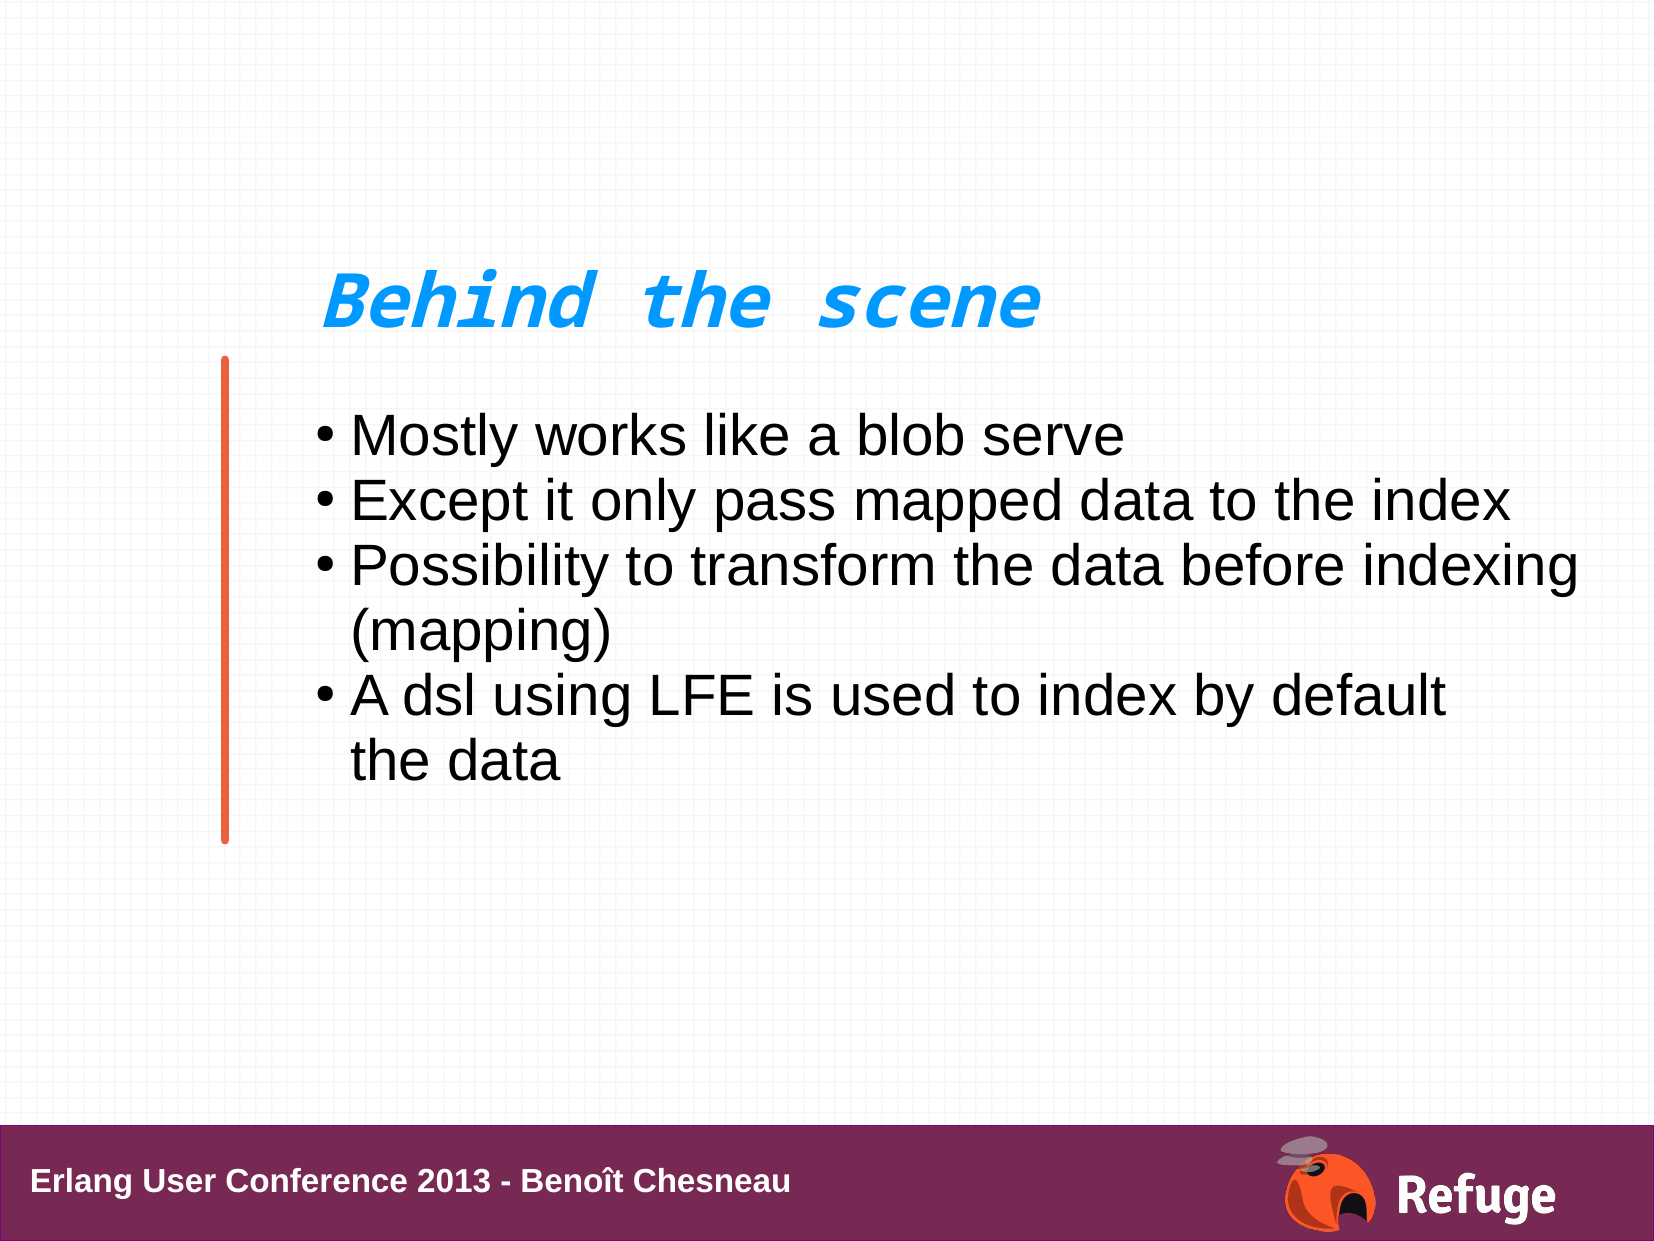

Behind the scene
Mostly works like a blob serve
Except it only pass mapped data to the index
Possibility to transform the data before indexing
(mapping)
A dsl using LFE is used to index by default
the data
Erlang User Conference 2013 - Benoît Chesneau